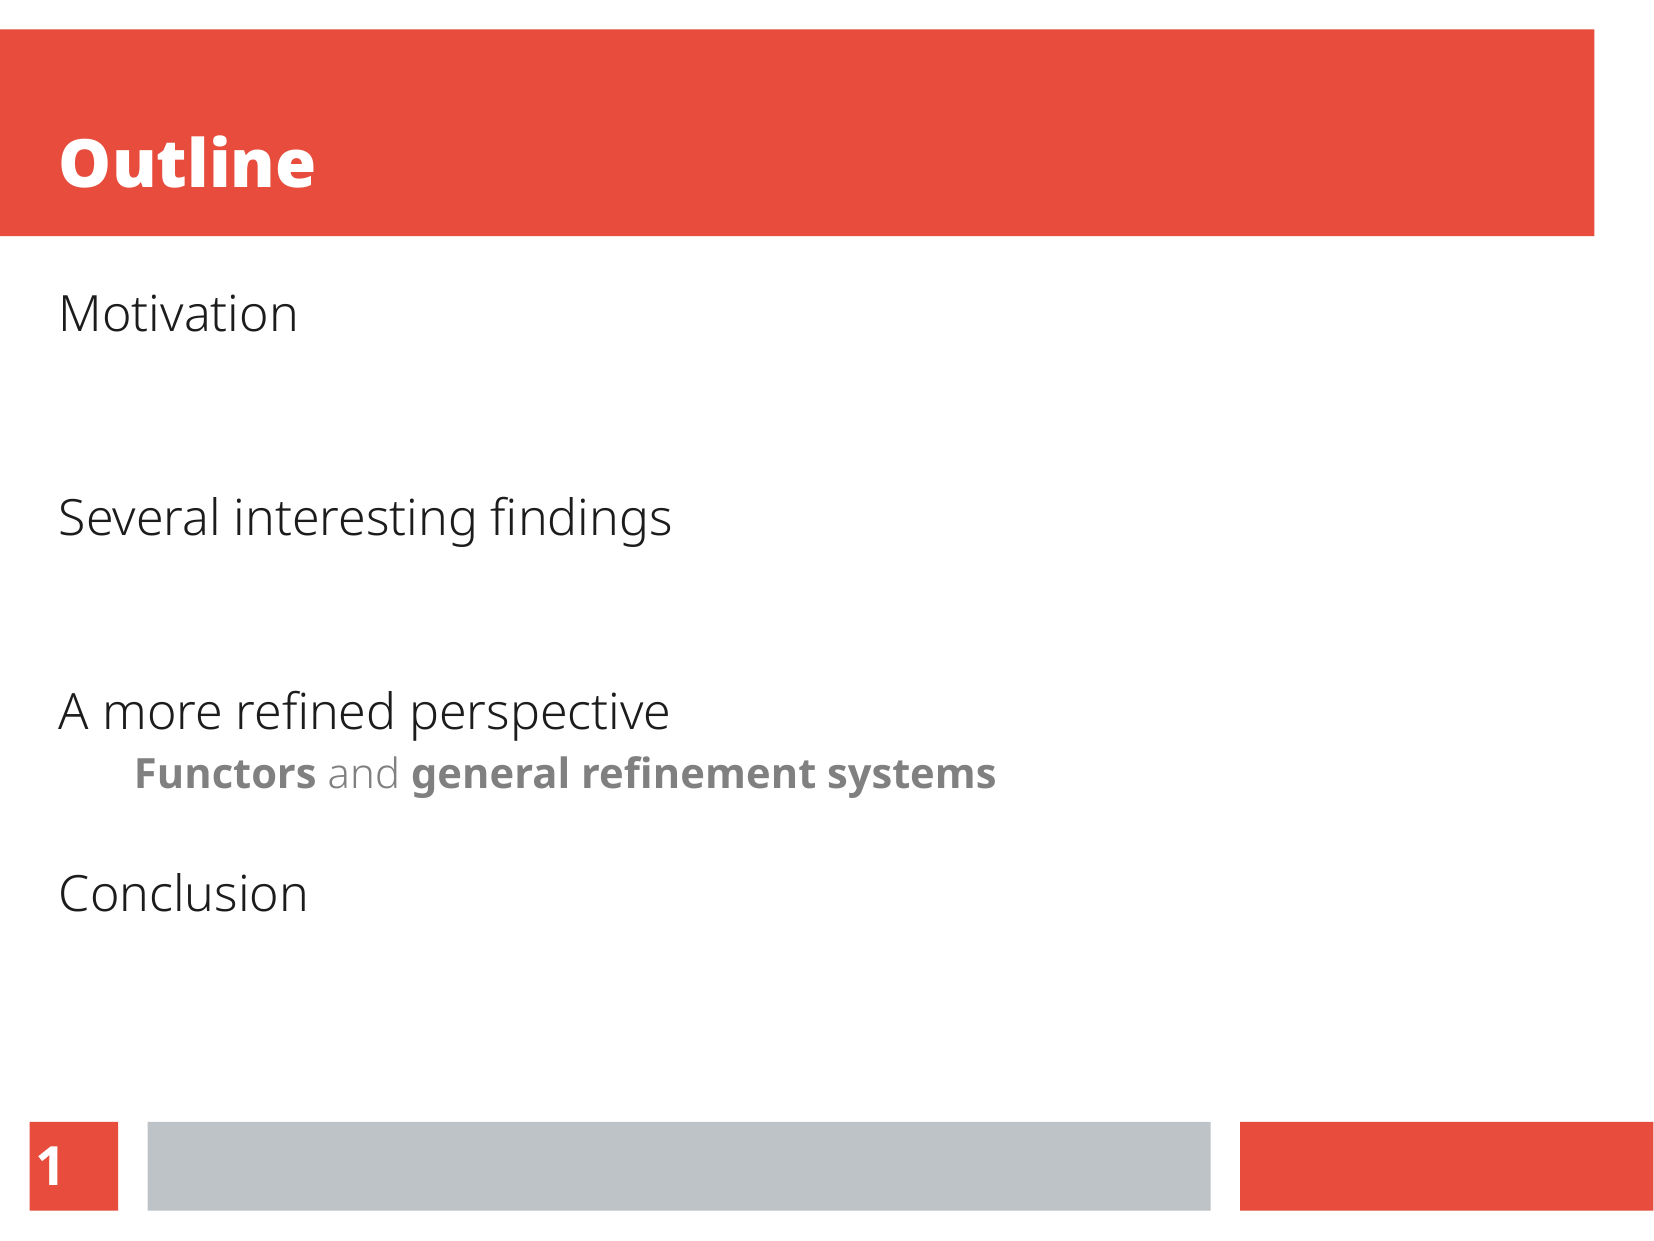

# Outline
Motivation
Several interesting findings
A more refined perspective
	Functors and general refinement systems
Conclusion
1
4